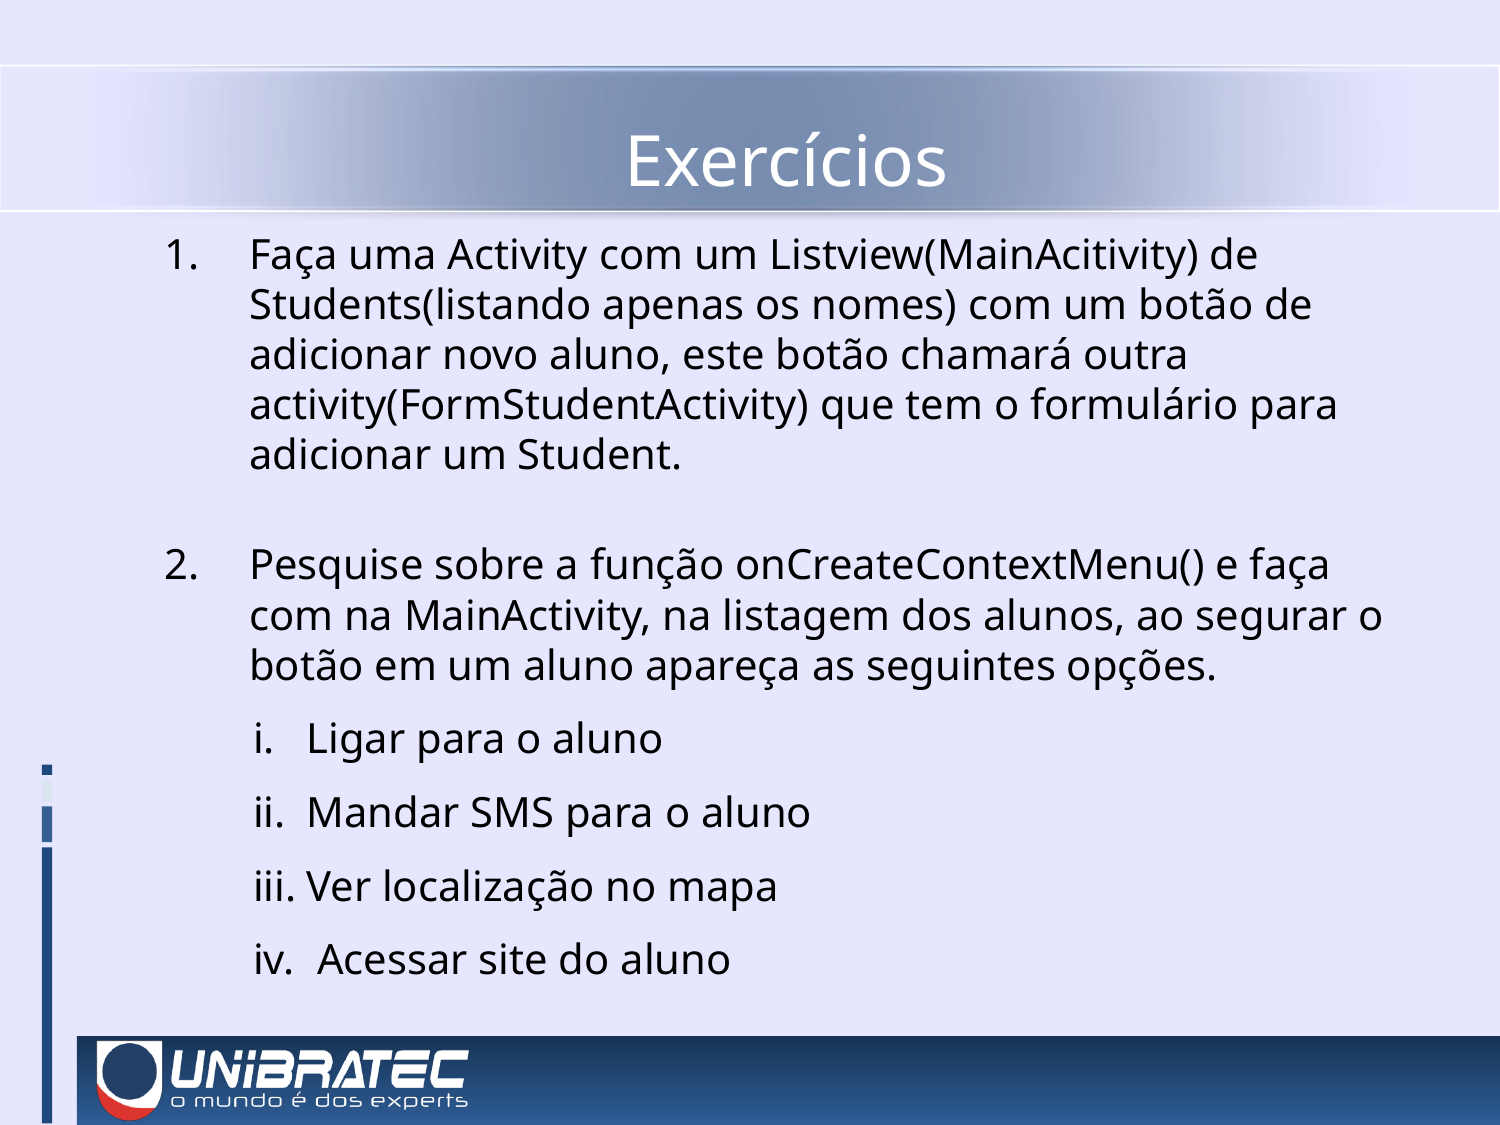

# Exercícios
Faça uma Activity com um Listview(MainAcitivity) de Students(listando apenas os nomes) com um botão de adicionar novo aluno, este botão chamará outra activity(FormStudentActivity) que tem o formulário para adicionar um Student.
Pesquise sobre a função onCreateContextMenu() e faça com na MainActivity, na listagem dos alunos, ao segurar o botão em um aluno apareça as seguintes opções.
Ligar para o aluno
Mandar SMS para o aluno
Ver localização no mapa
 Acessar site do aluno